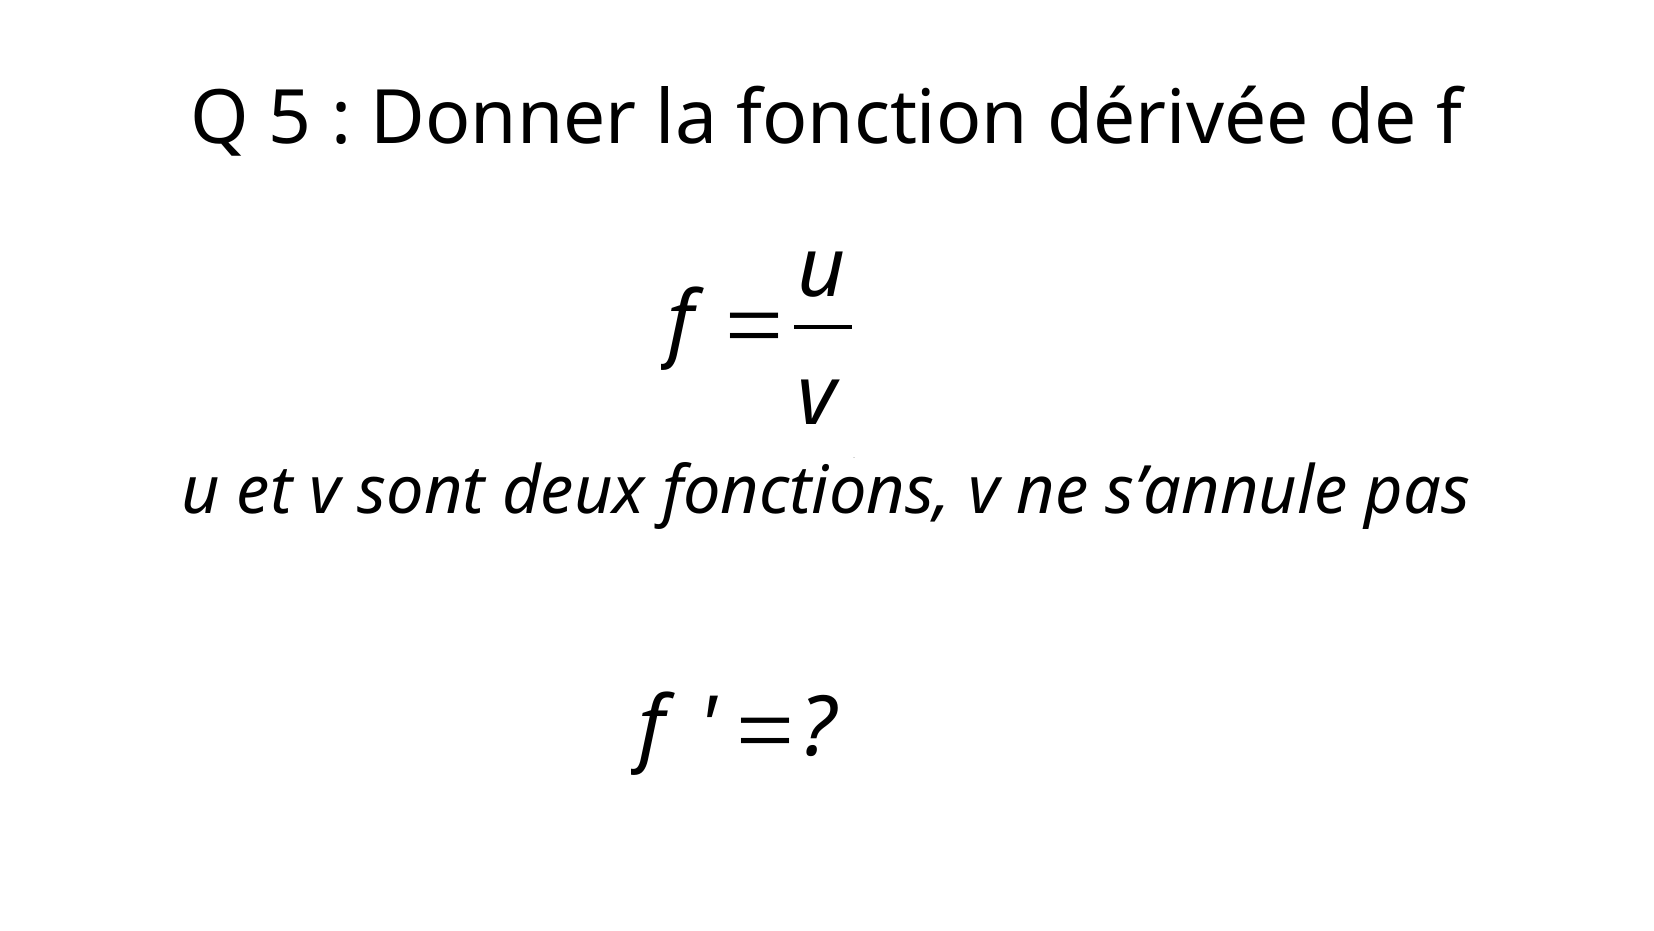

# Q 5 : Donner la fonction dérivée de f
u et v sont deux fonctions, v ne s’annule pas